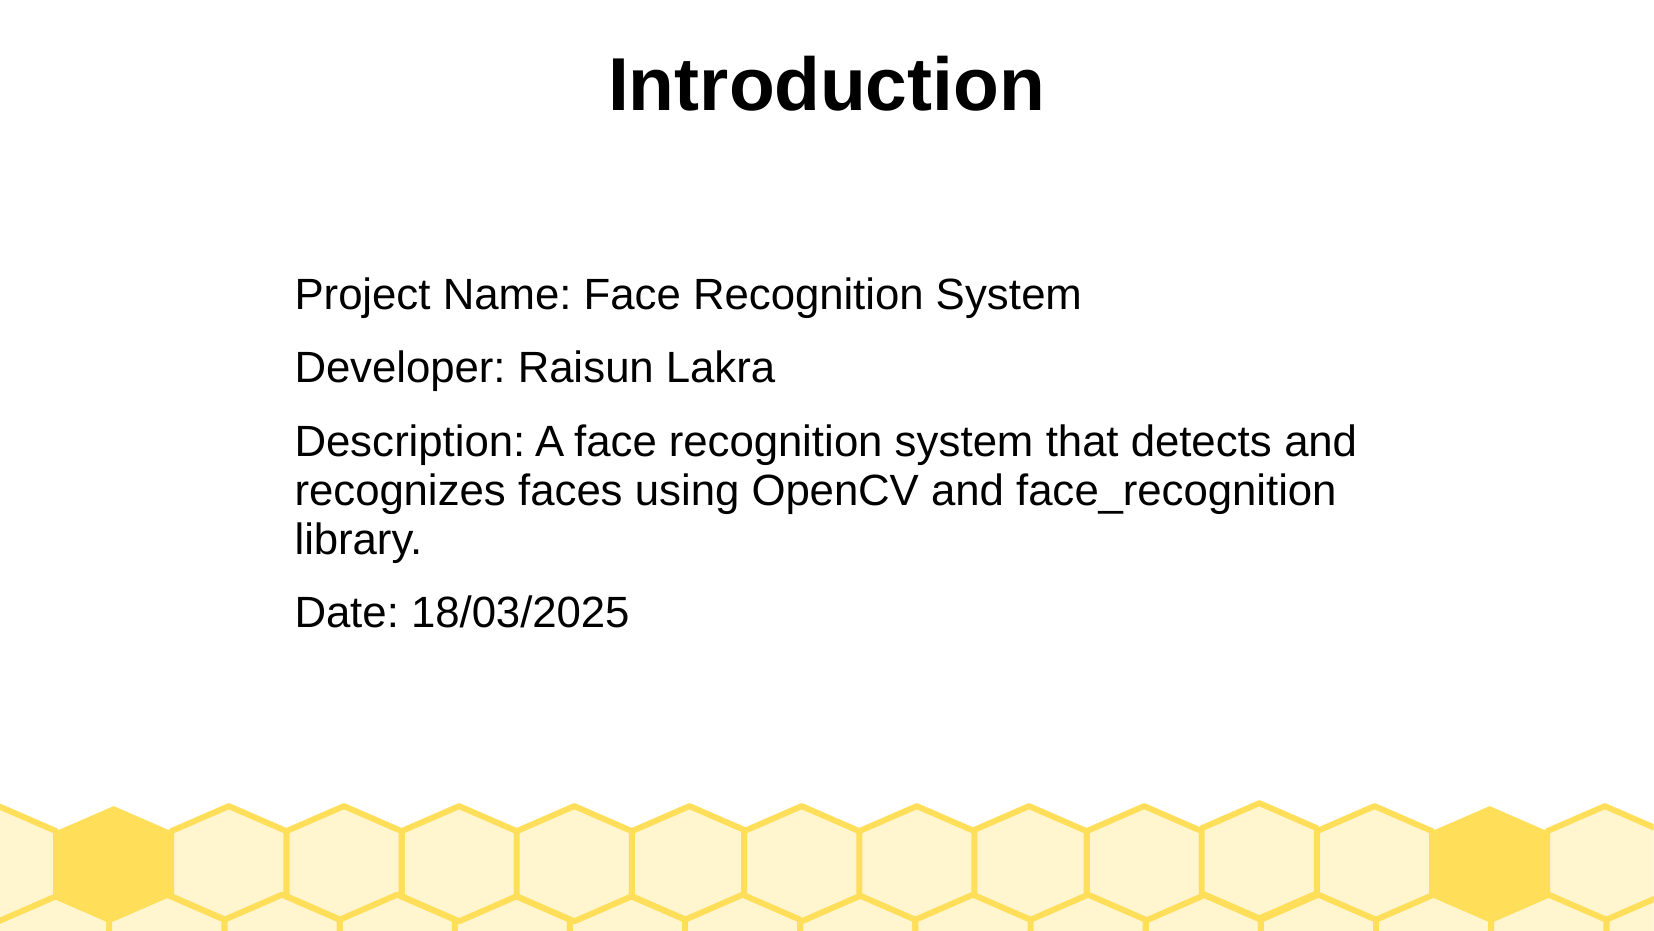

# Introduction
Project Name: Face Recognition System
Developer: Raisun Lakra
Description: A face recognition system that detects and recognizes faces using OpenCV and face_recognition library.
Date: 18/03/2025